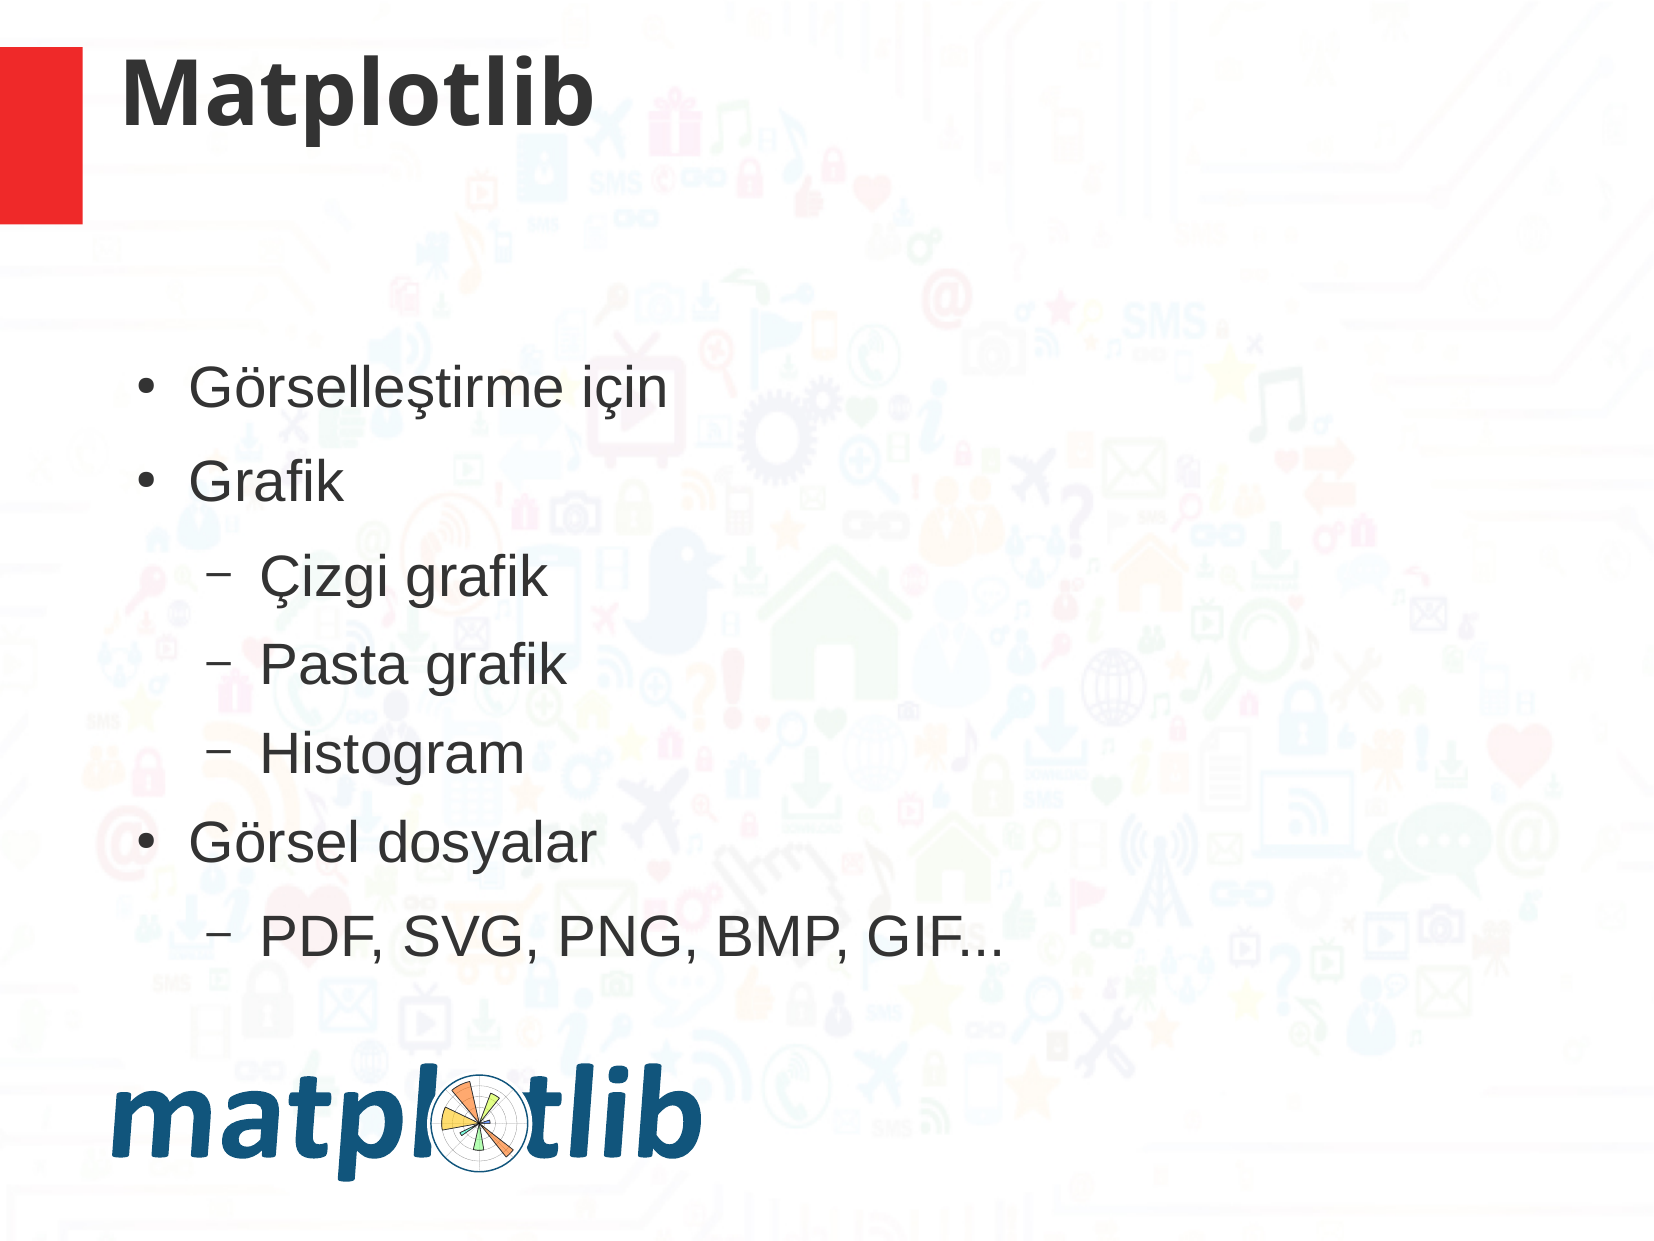

# Matplotlib
Görselleştirme için
Grafik
Çizgi grafik
Pasta grafik
Histogram
Görsel dosyalar
PDF, SVG, PNG, BMP, GIF...